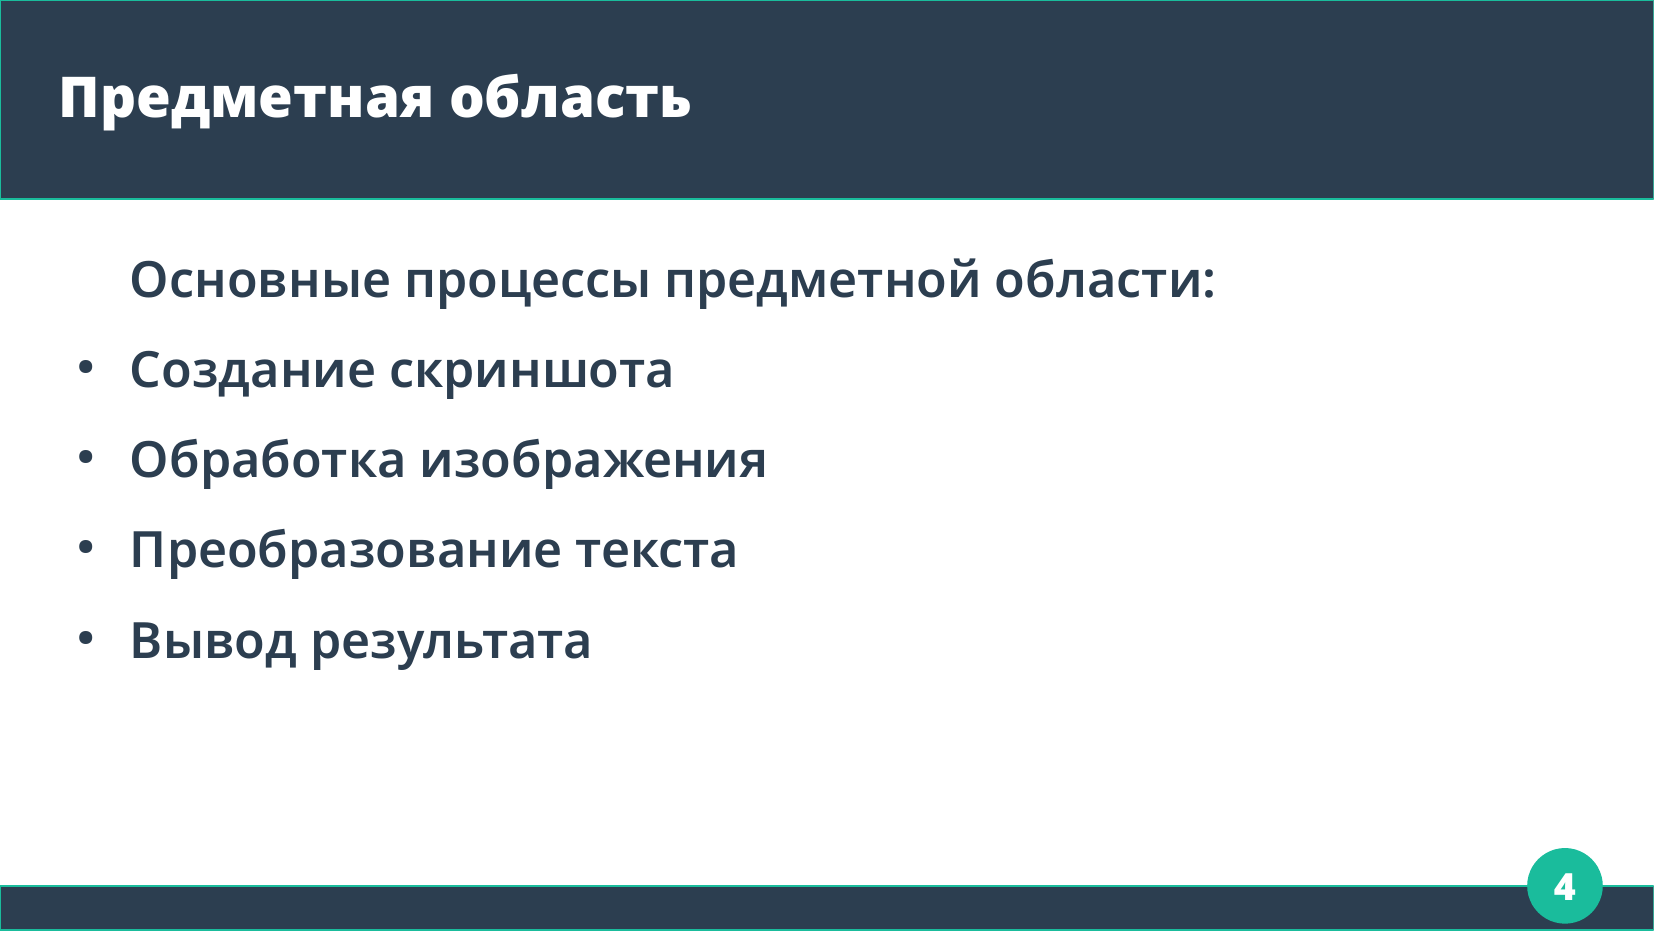

# Предметная область
Основные процессы предметной области:
Создание скриншота
Обработка изображения
Преобразование текста
Вывод результата
4